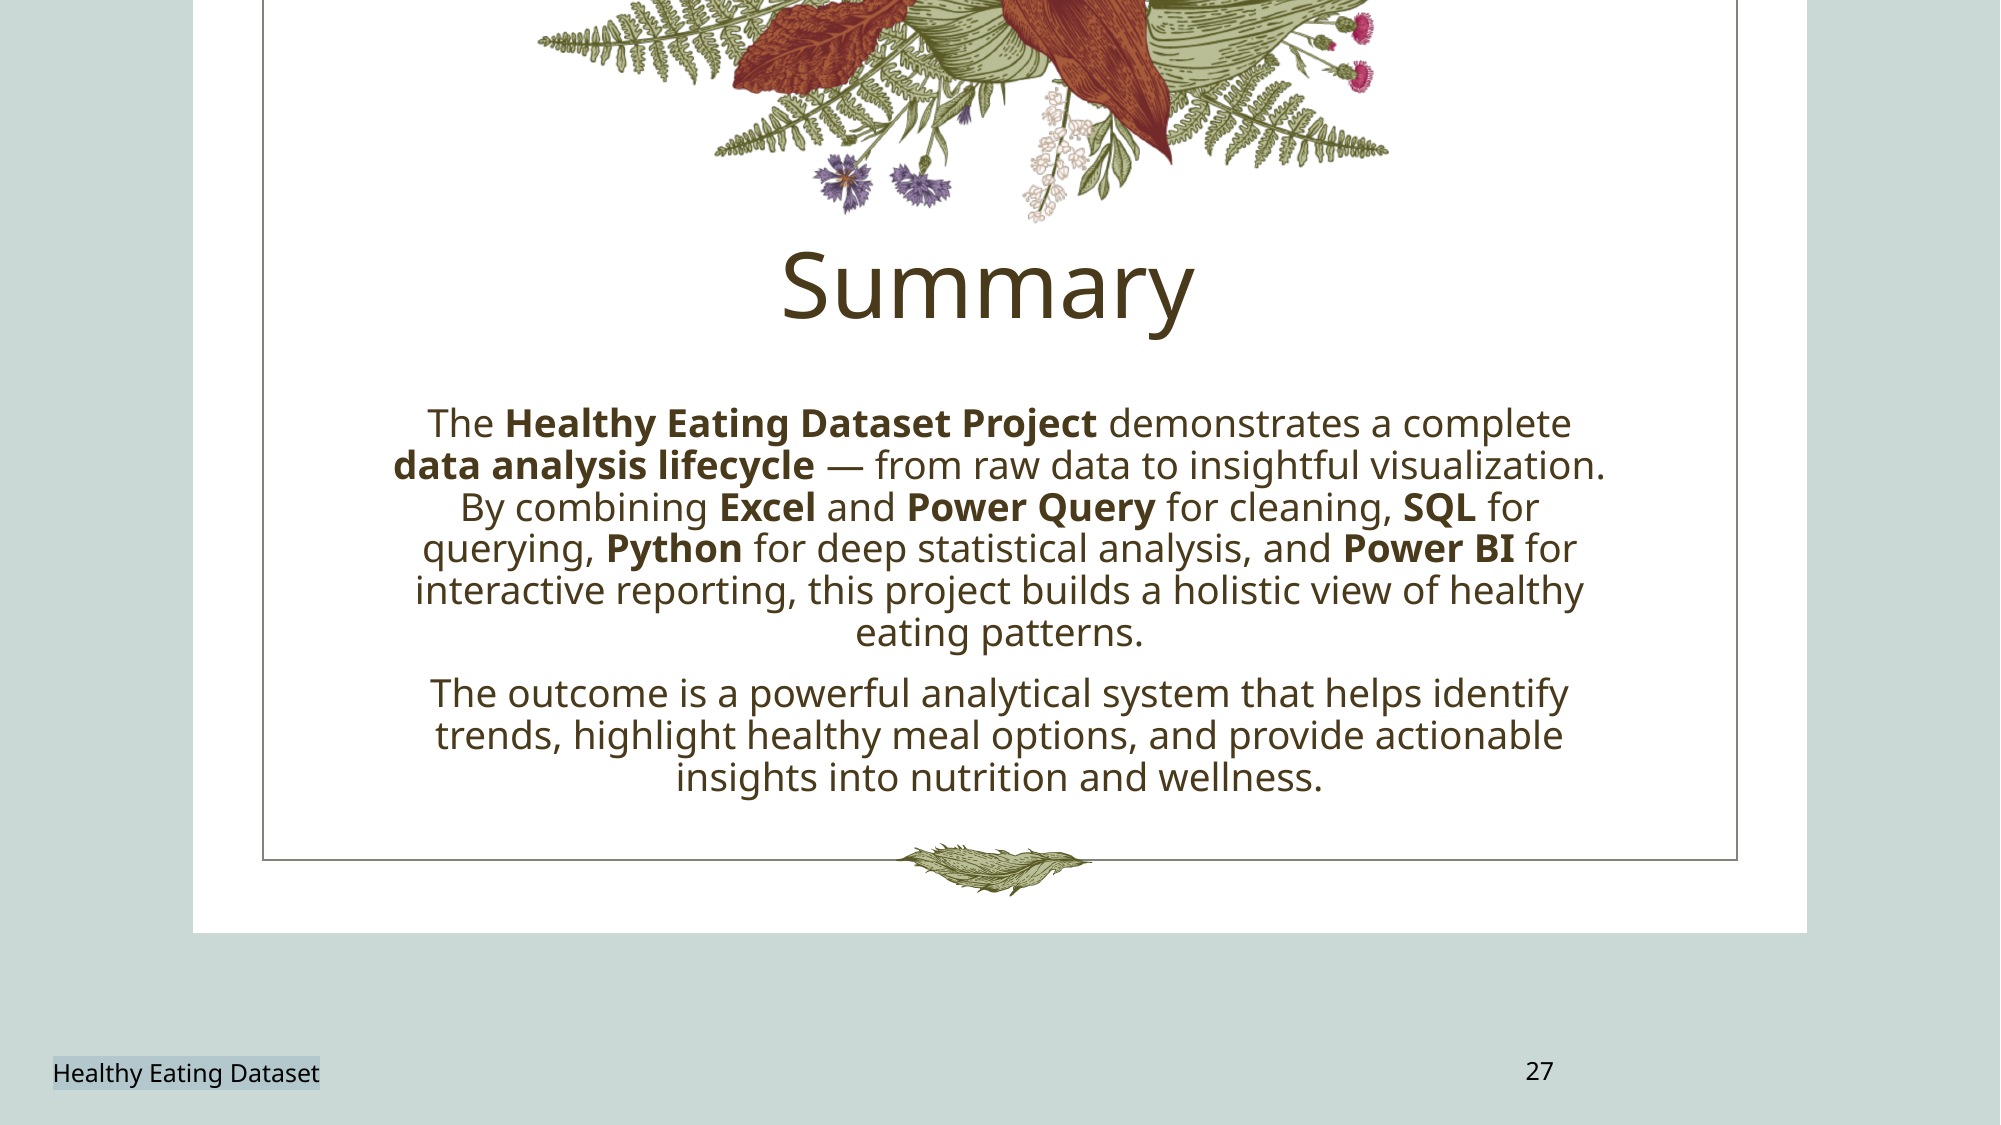

# Summary
The Healthy Eating Dataset Project demonstrates a complete data analysis lifecycle — from raw data to insightful visualization.
By combining Excel and Power Query for cleaning, SQL for querying, Python for deep statistical analysis, and Power BI for interactive reporting, this project builds a holistic view of healthy eating patterns.
The outcome is a powerful analytical system that helps identify trends, highlight healthy meal options, and provide actionable insights into nutrition and wellness.
Healthy Eating Dataset